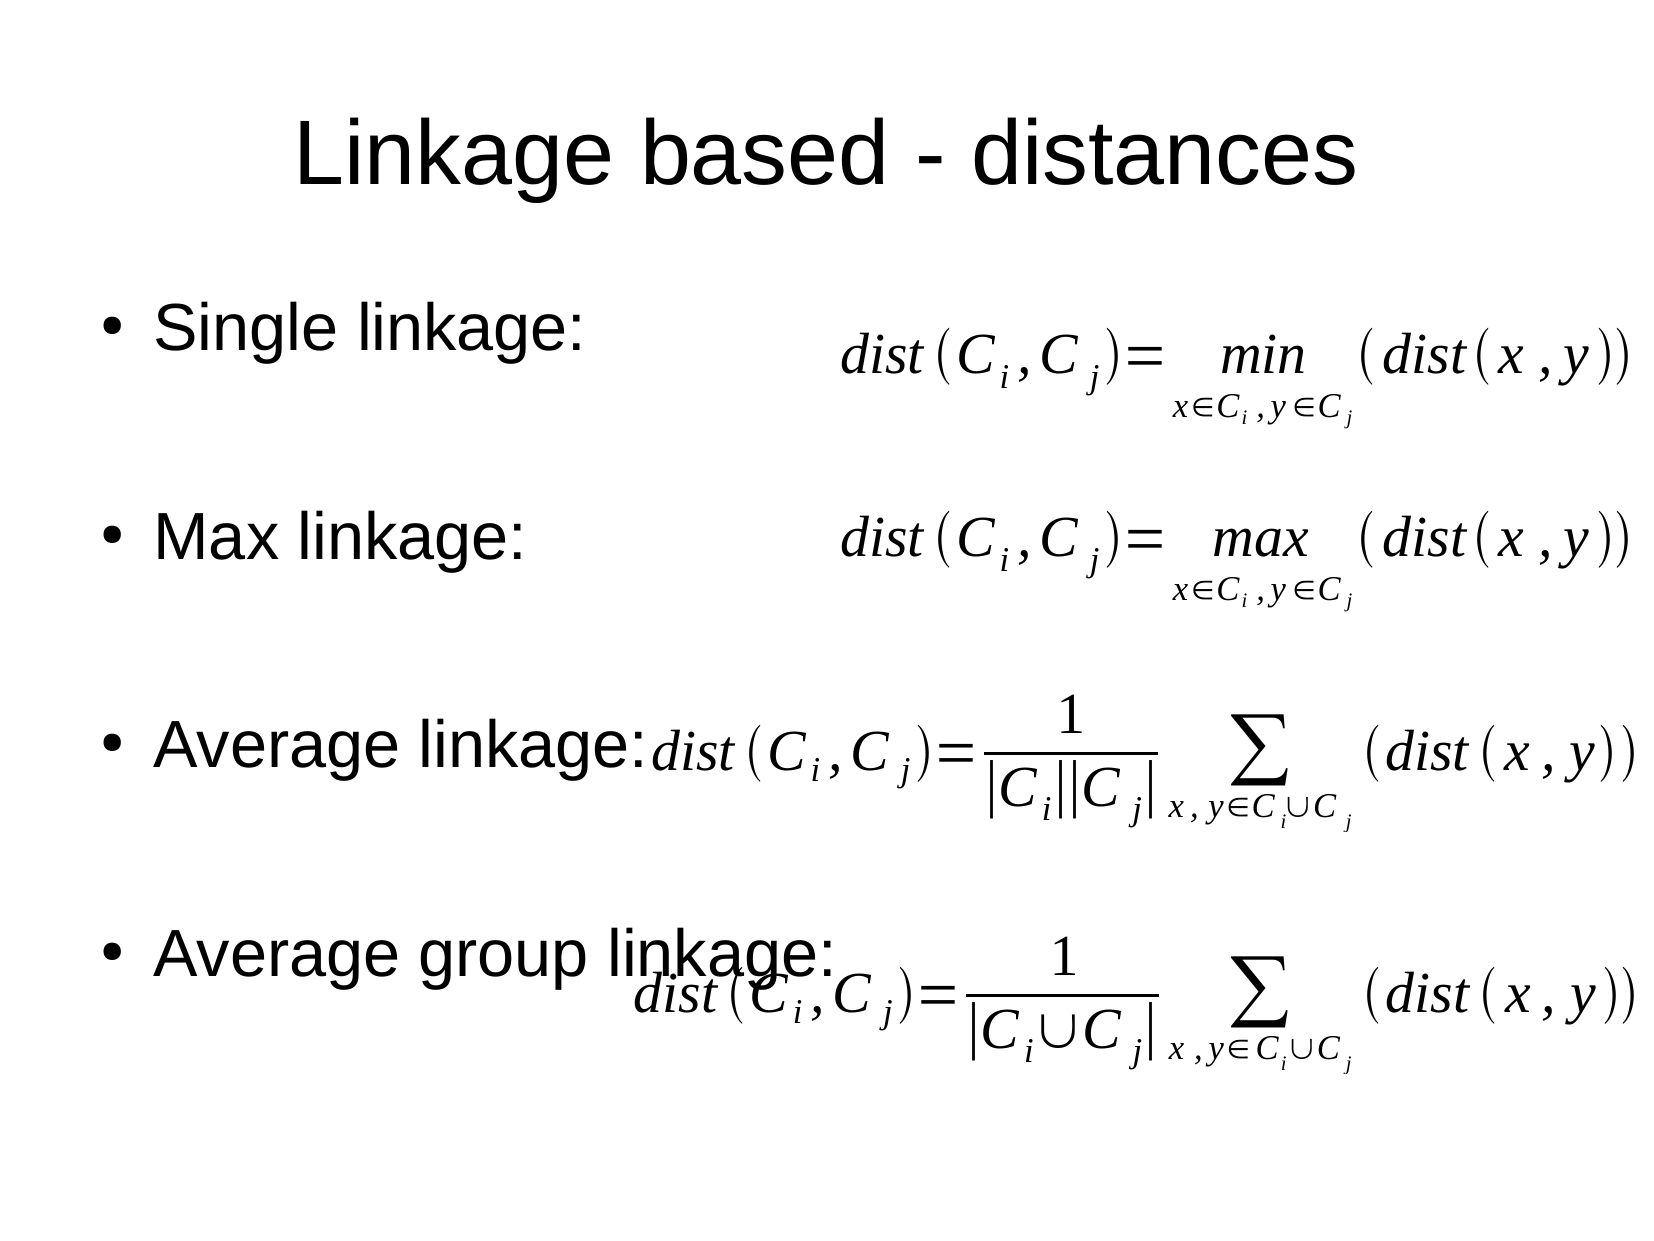

# Linkage based - distances
Single linkage:
Max linkage:
Average linkage:
Average group linkage: